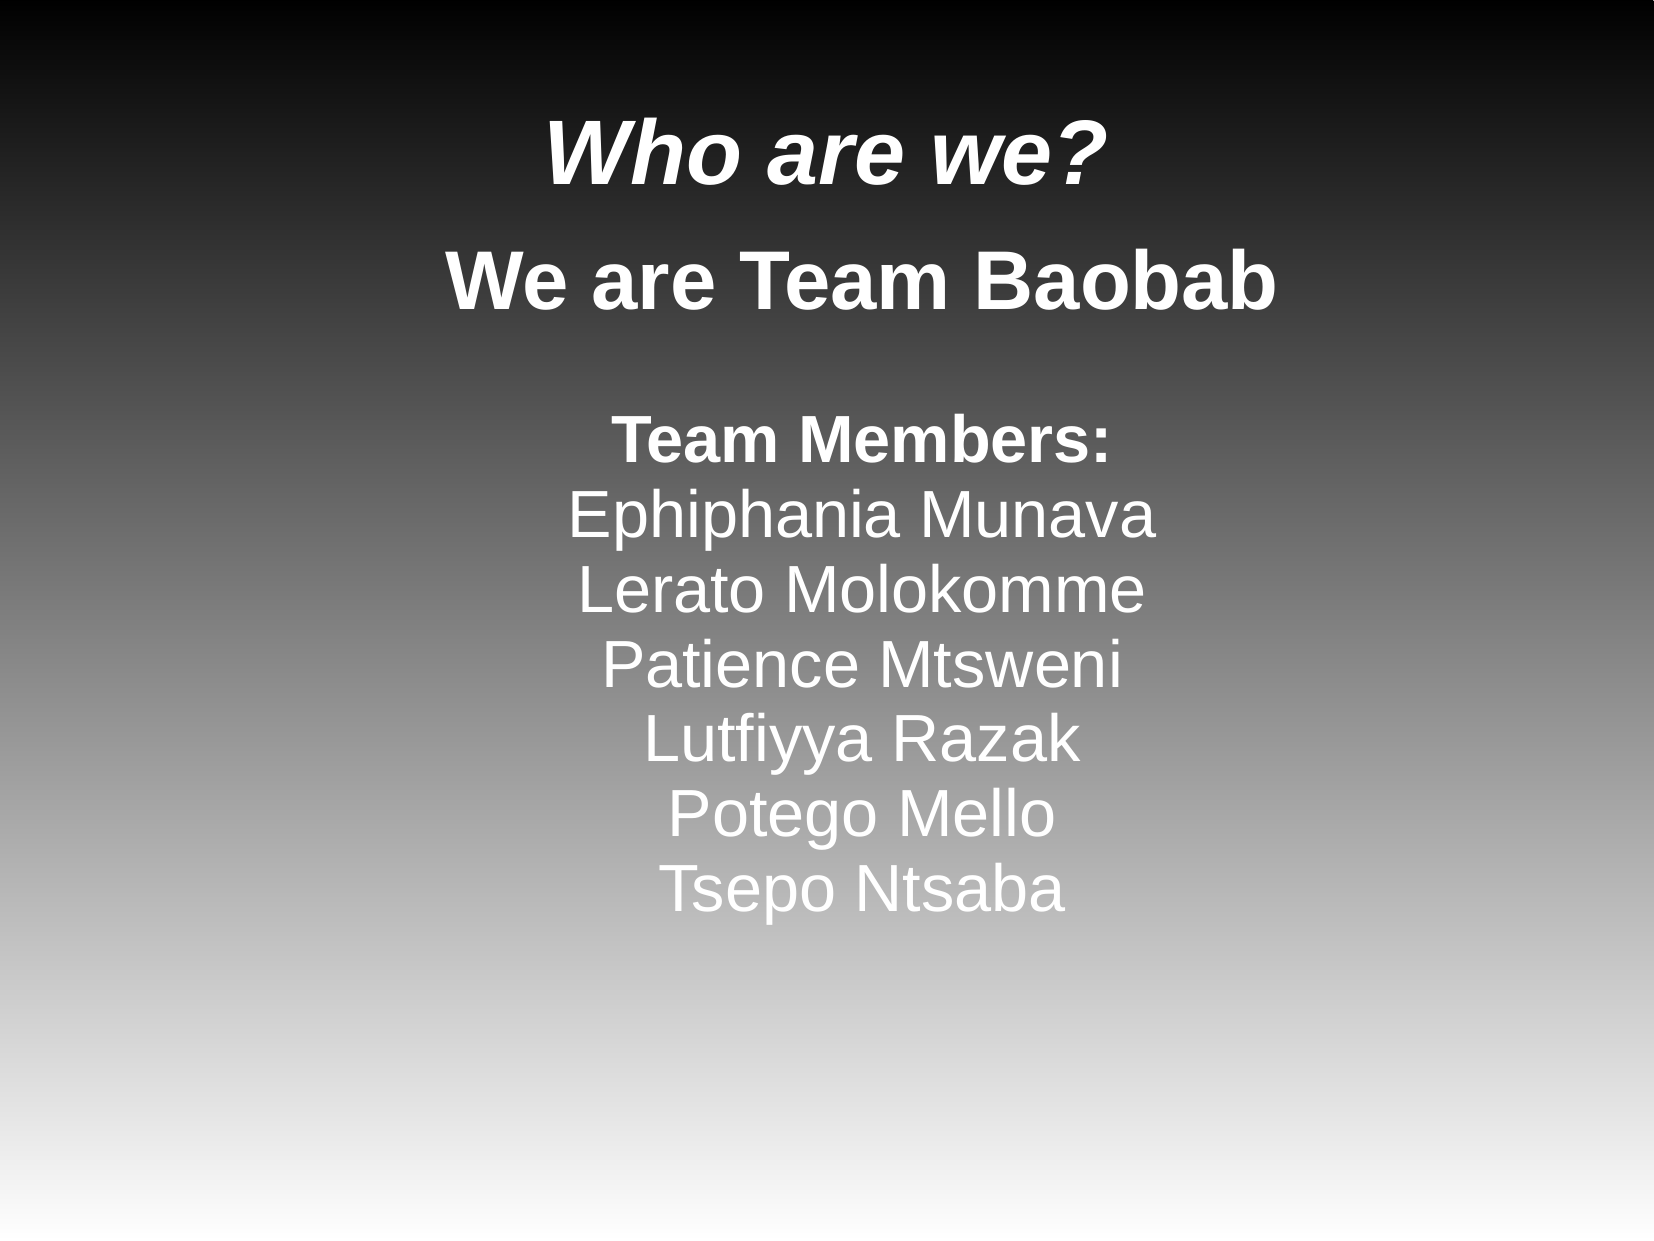

# Who are we?
We are Team Baobab
Team Members:
Ephiphania Munava
Lerato Molokomme
Patience Mtsweni
Lutfiyya Razak
Potego Mello
Tsepo Ntsaba